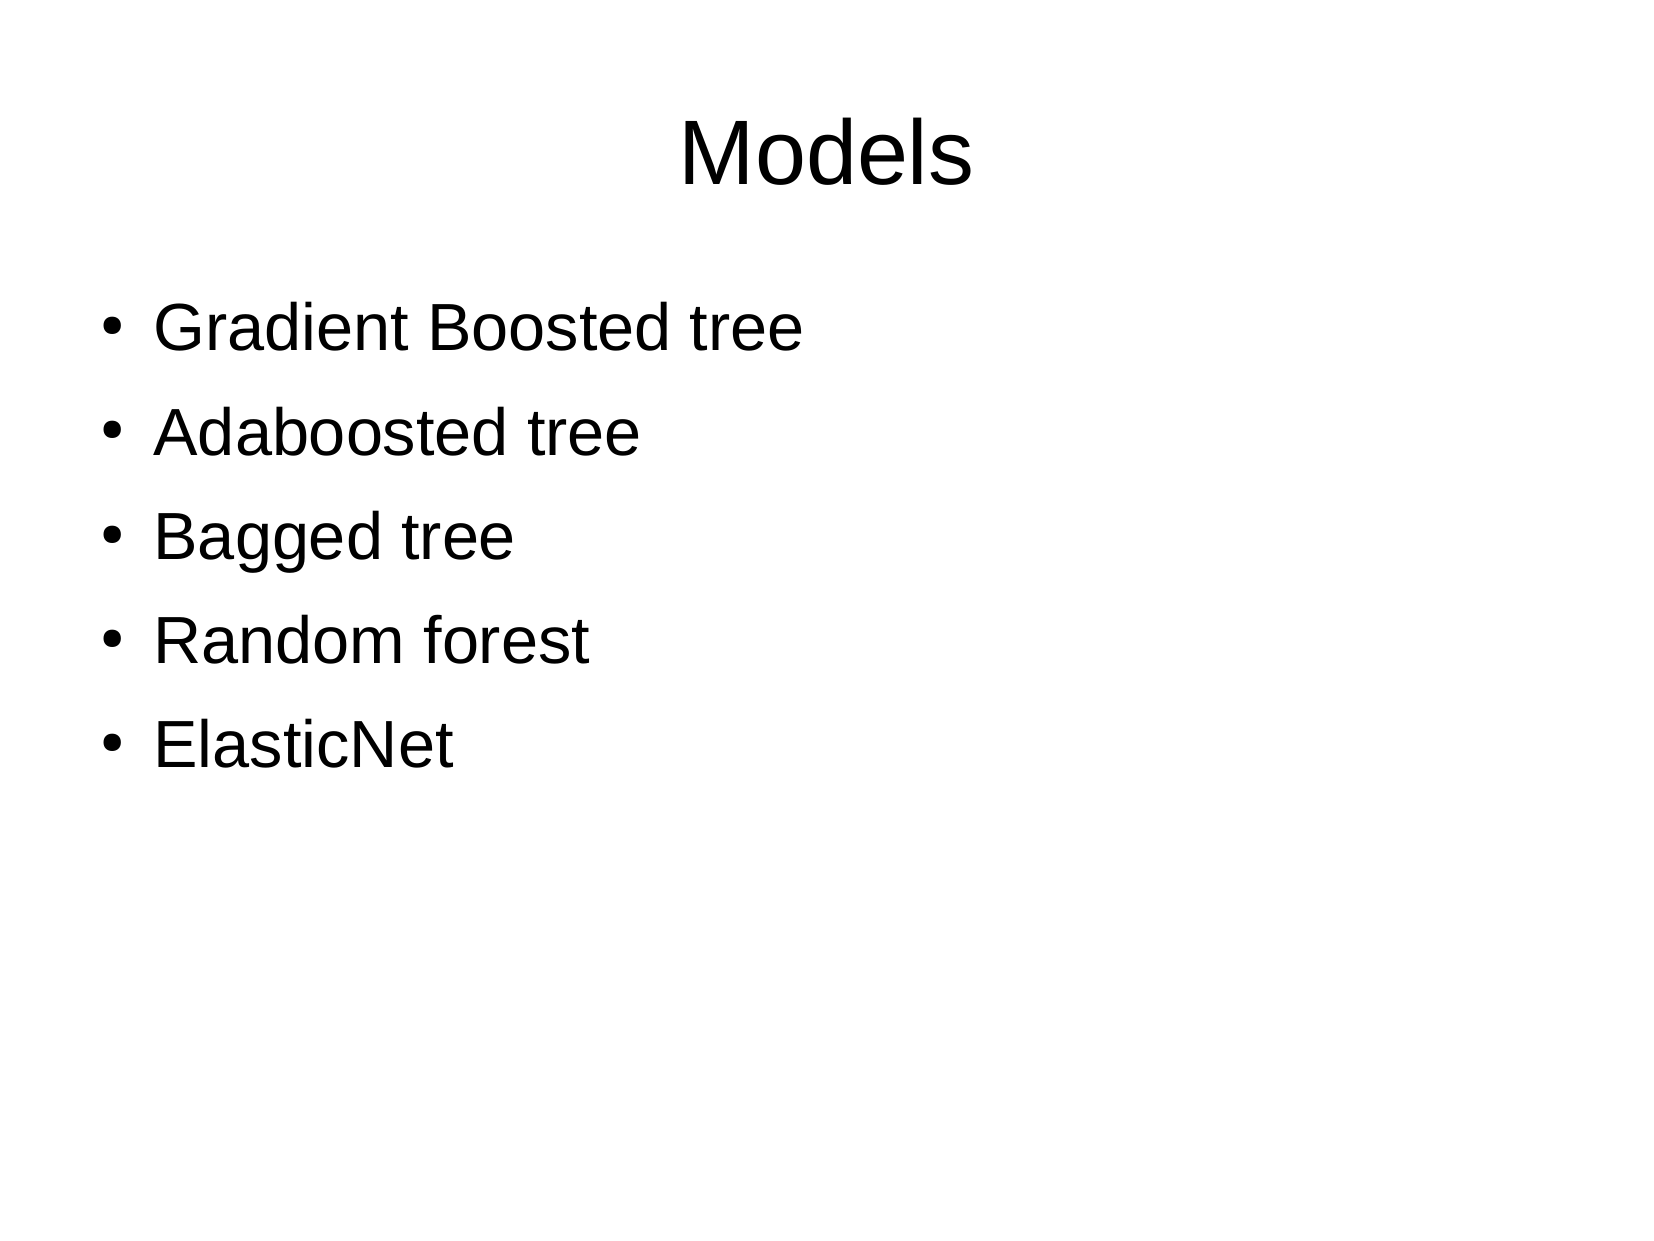

# Models
Gradient Boosted tree
Adaboosted tree
Bagged tree
Random forest
ElasticNet